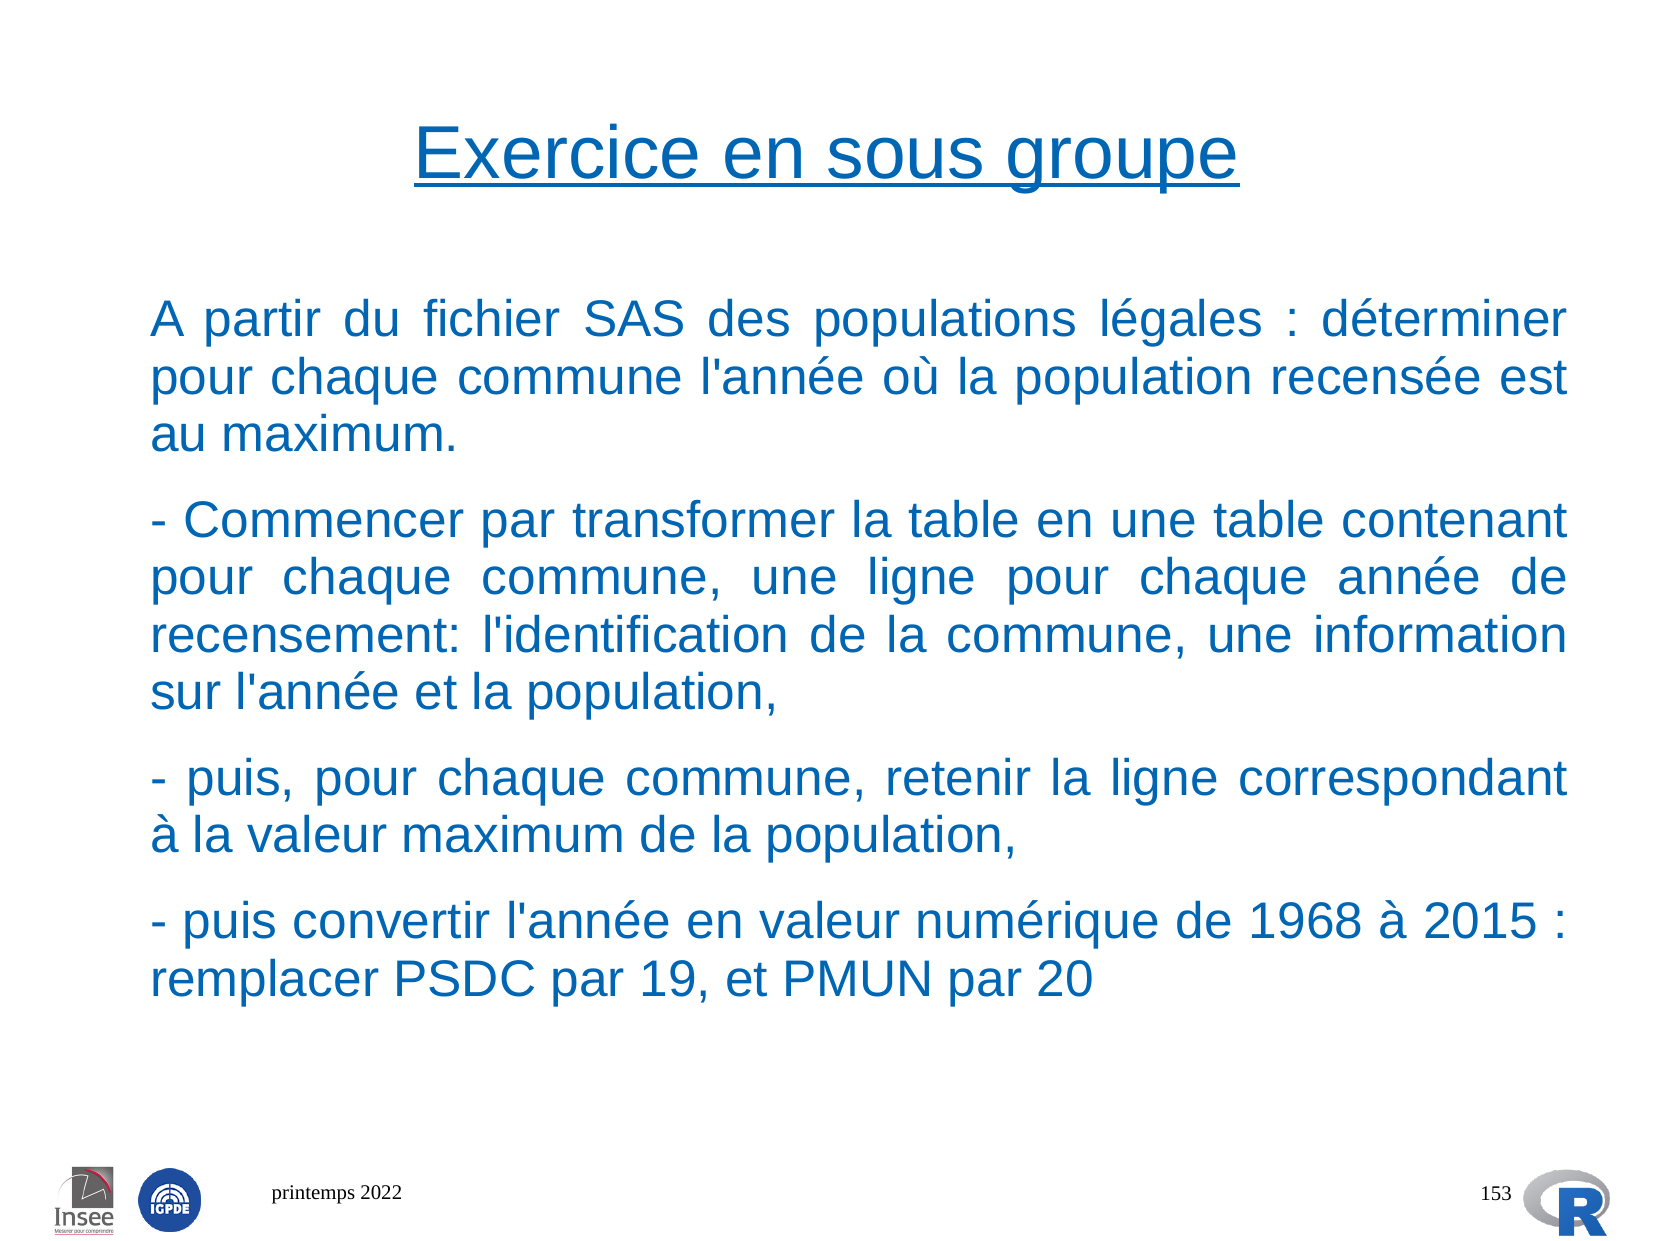

# Exercice en sous groupe
A partir du fichier SAS des populations légales : déterminer pour chaque commune l'année où la population recensée est au maximum.
- Commencer par transformer la table en une table contenant pour chaque commune, une ligne pour chaque année de recensement: l'identification de la commune, une information sur l'année et la population,
- puis, pour chaque commune, retenir la ligne correspondant à la valeur maximum de la population,
- puis convertir l'année en valeur numérique de 1968 à 2015 : remplacer PSDC par 19, et PMUN par 20
printemps 2022
153